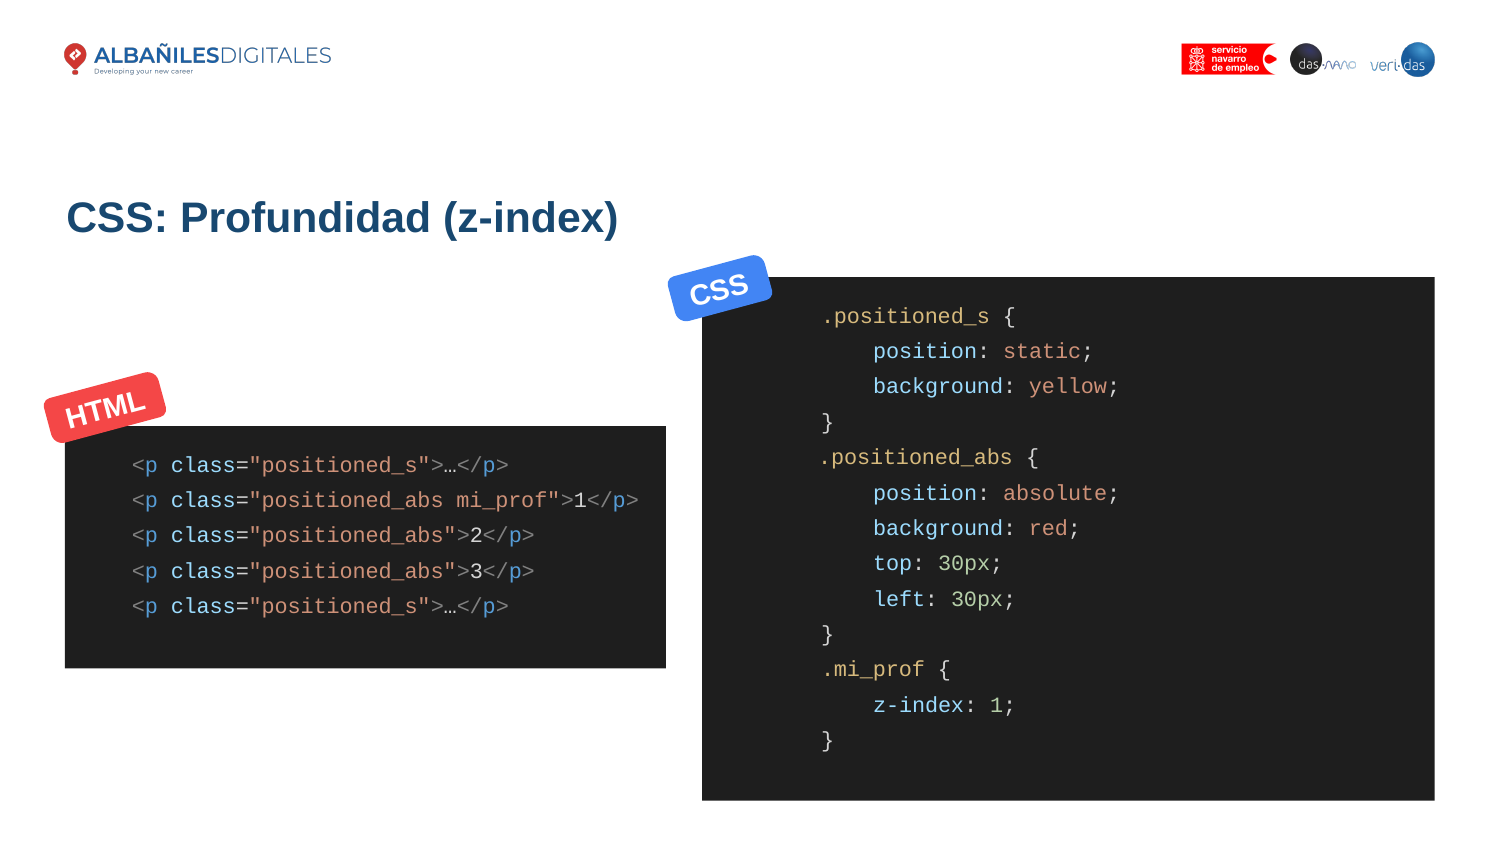

CSS: Profundidad (z-index)
CSS
 .positioned_s {
 position: static;
 background: yellow;
 }
 .positioned_abs {
 position: absolute;
 background: red;
 top: 30px;
 left: 30px;
 }
 .mi_prof {
 z-index: 1;
 }
HTML
 <p class="positioned_s">…</p>
 <p class="positioned_abs mi_prof">1</p>
 <p class="positioned_abs">2</p>
 <p class="positioned_abs">3</p>
 <p class="positioned_s">…</p>